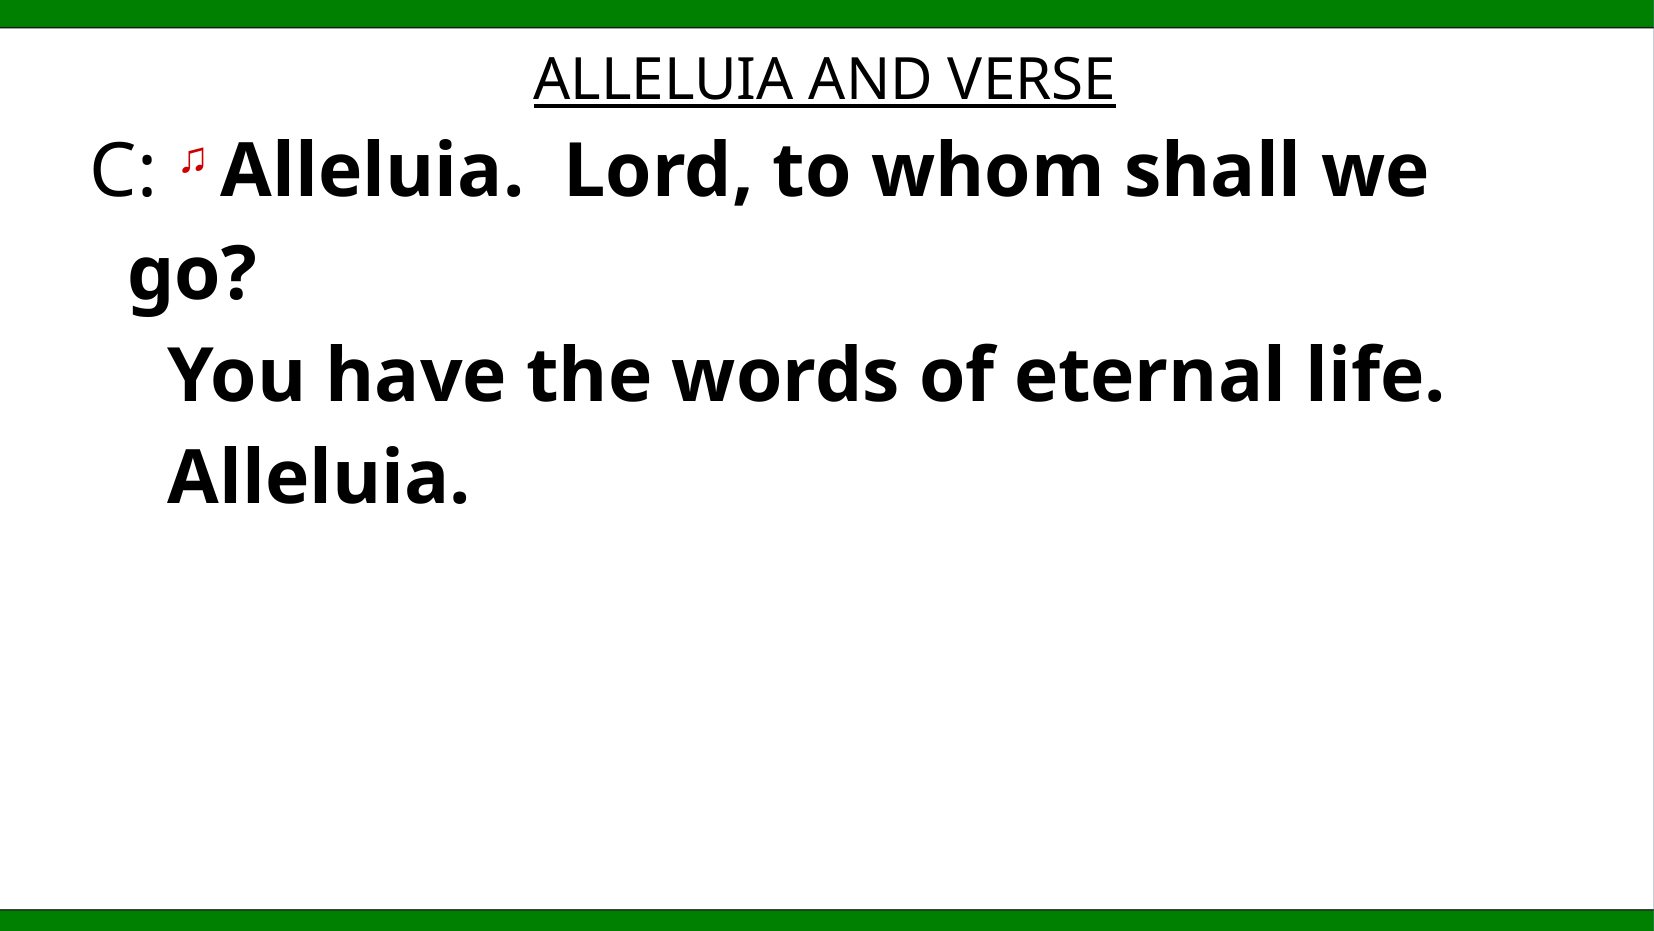

ALLELUIA AND VERSE
C: ♫ Alleluia. Lord, to whom shall we go?
 You have the words of eternal life.
 Alleluia.